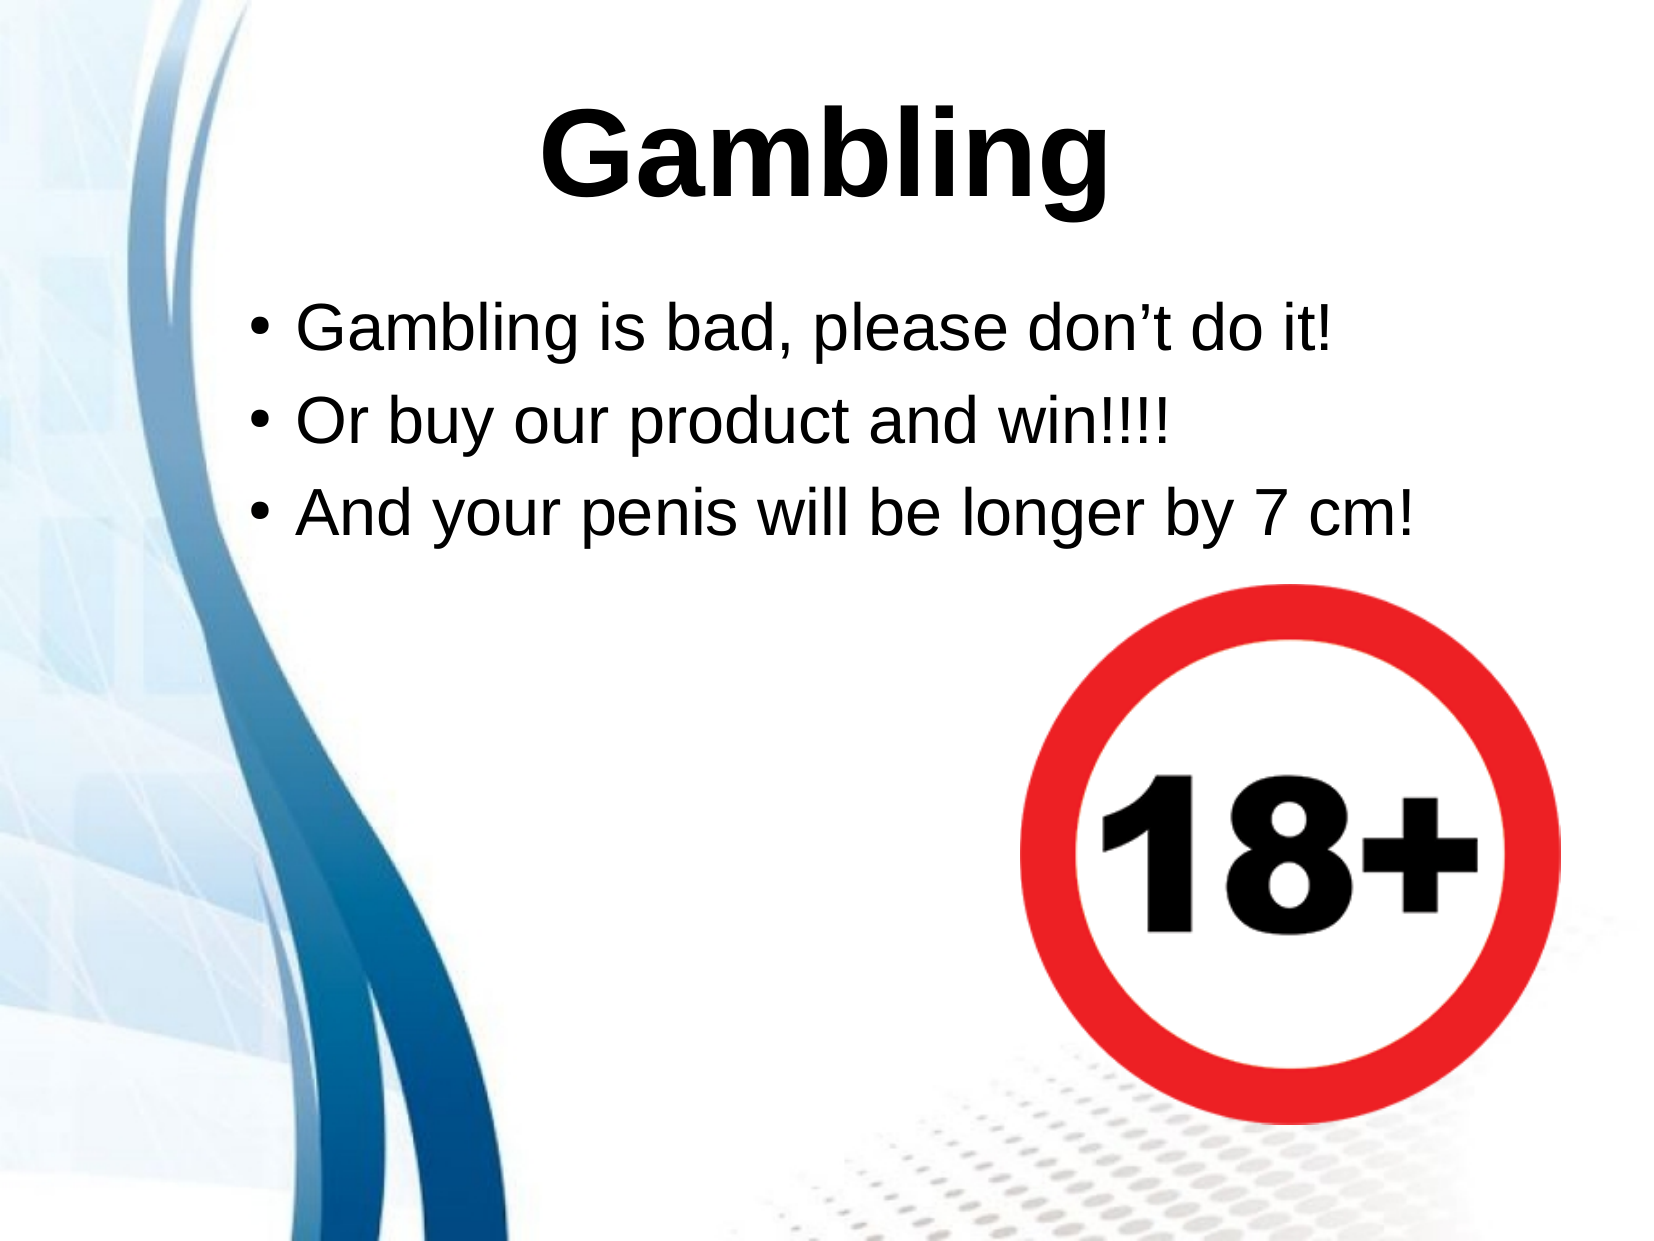

# Gambling
Gambling is bad, please don’t do it!
Or buy our product and win!!!!
And your penis will be longer by 7 cm!